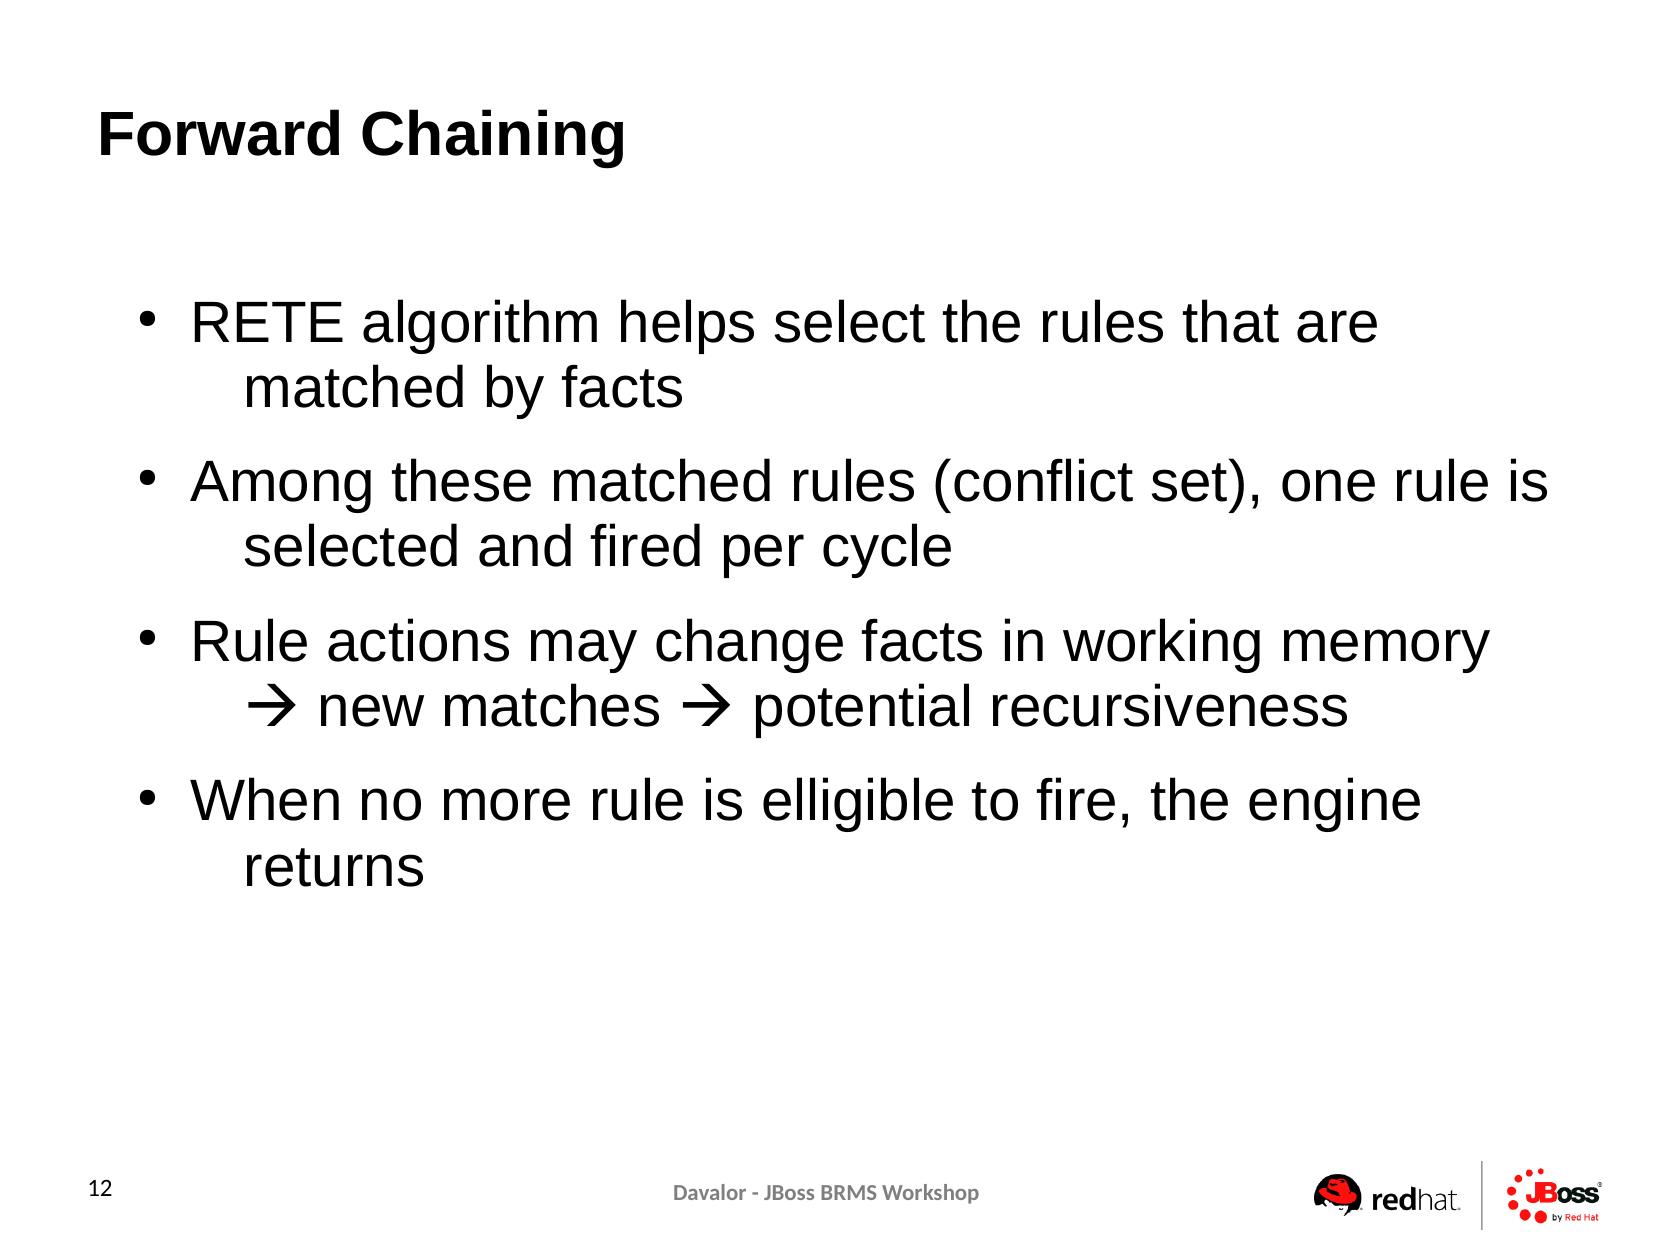

# Forward Chaining
RETE algorithm helps select the rules that are matched by facts
Among these matched rules (conflict set), one rule is selected and fired per cycle
Rule actions may change facts in working memory  new matches  potential recursiveness
When no more rule is elligible to fire, the engine returns